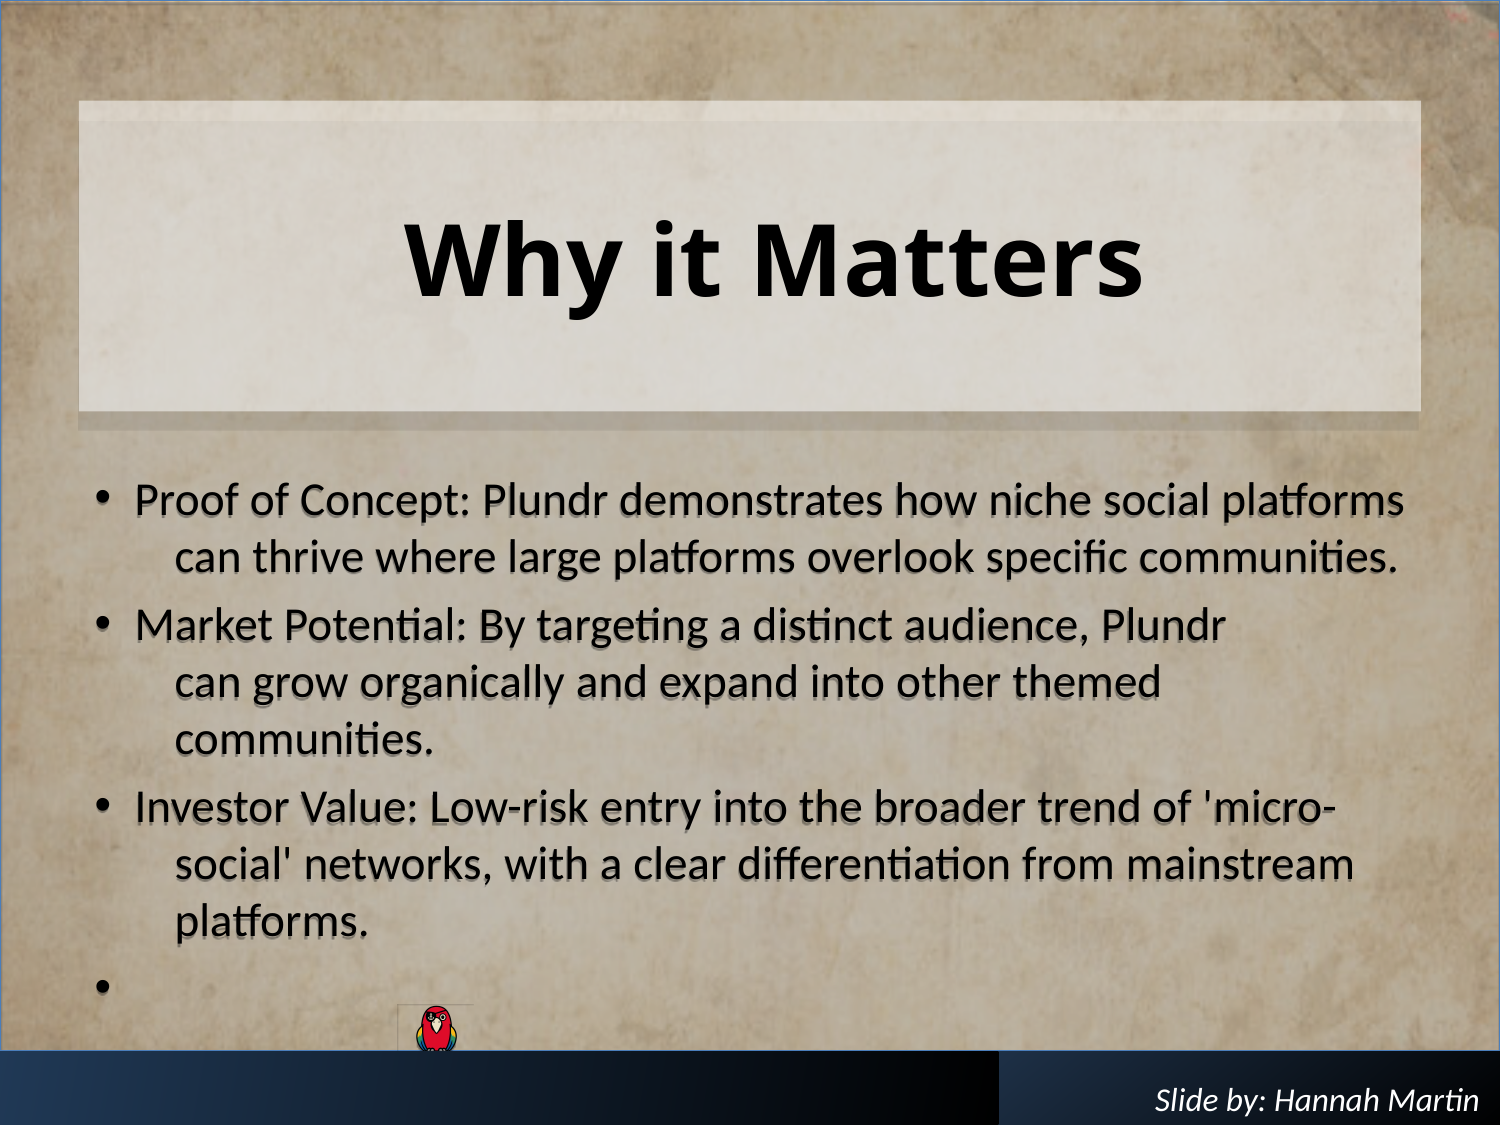

Why it Matters
# Proof of Concept: Plundr demonstrates how niche social platforms can thrive where large platforms overlook specific communities.
Market Potential: By targeting a distinct audience, Plundr can grow organically and expand into other themed communities.
Investor Value: Low-risk entry into the broader trend of 'micro-social' networks, with a clear differentiation from mainstream platforms.
Slide by: Hannah Martin